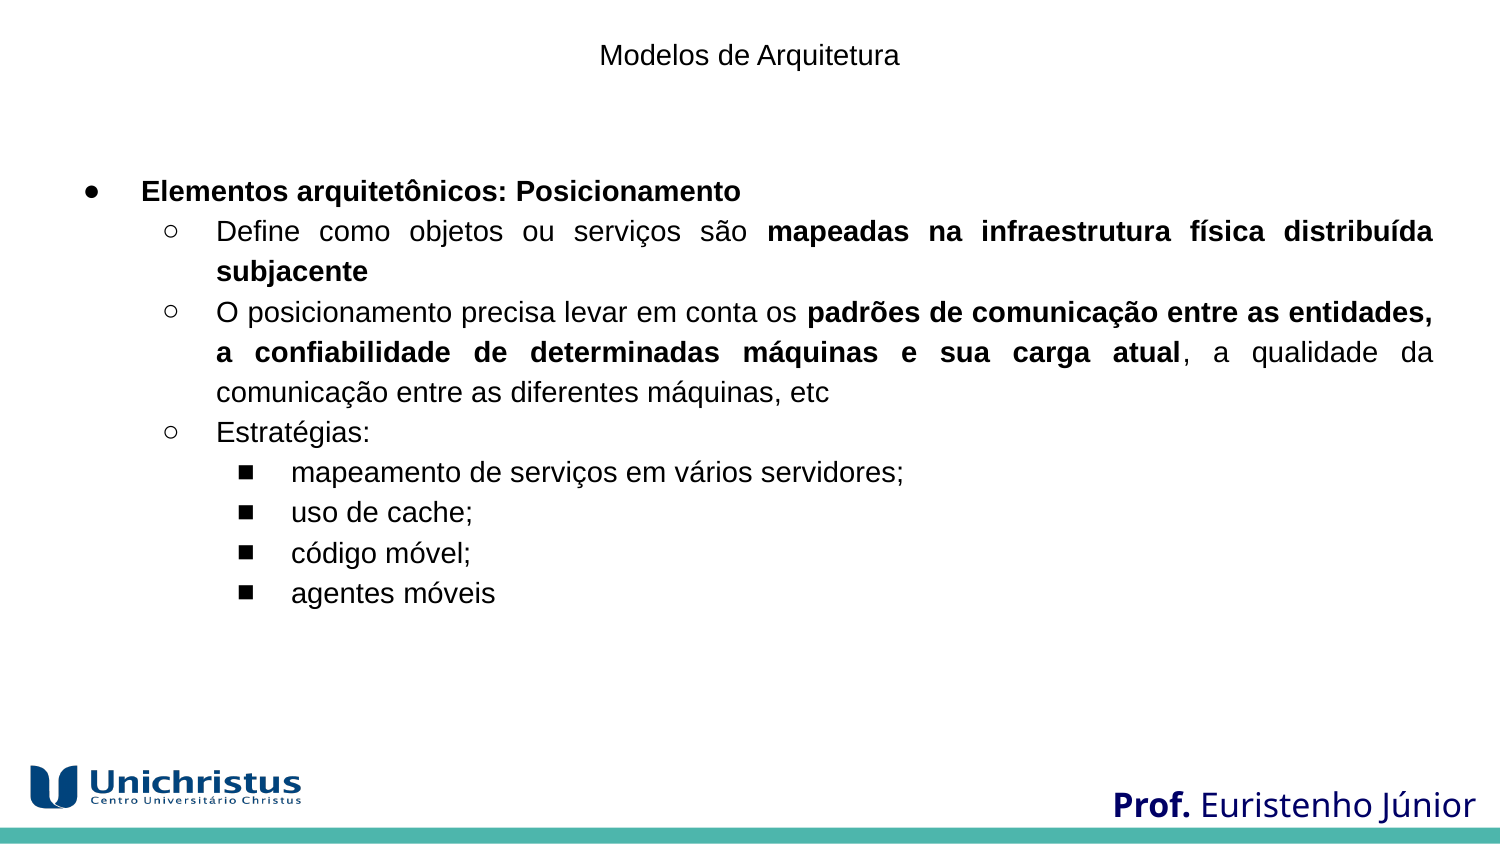

# Modelos de Arquitetura
Elementos arquitetônicos: Posicionamento
Define como objetos ou serviços são mapeadas na infraestrutura física distribuída subjacente
O posicionamento precisa levar em conta os padrões de comunicação entre as entidades, a confiabilidade de determinadas máquinas e sua carga atual, a qualidade da comunicação entre as diferentes máquinas, etc
Estratégias:
mapeamento de serviços em vários servidores;
uso de cache;
código móvel;
agentes móveis
Prof. Euristenho Júnior